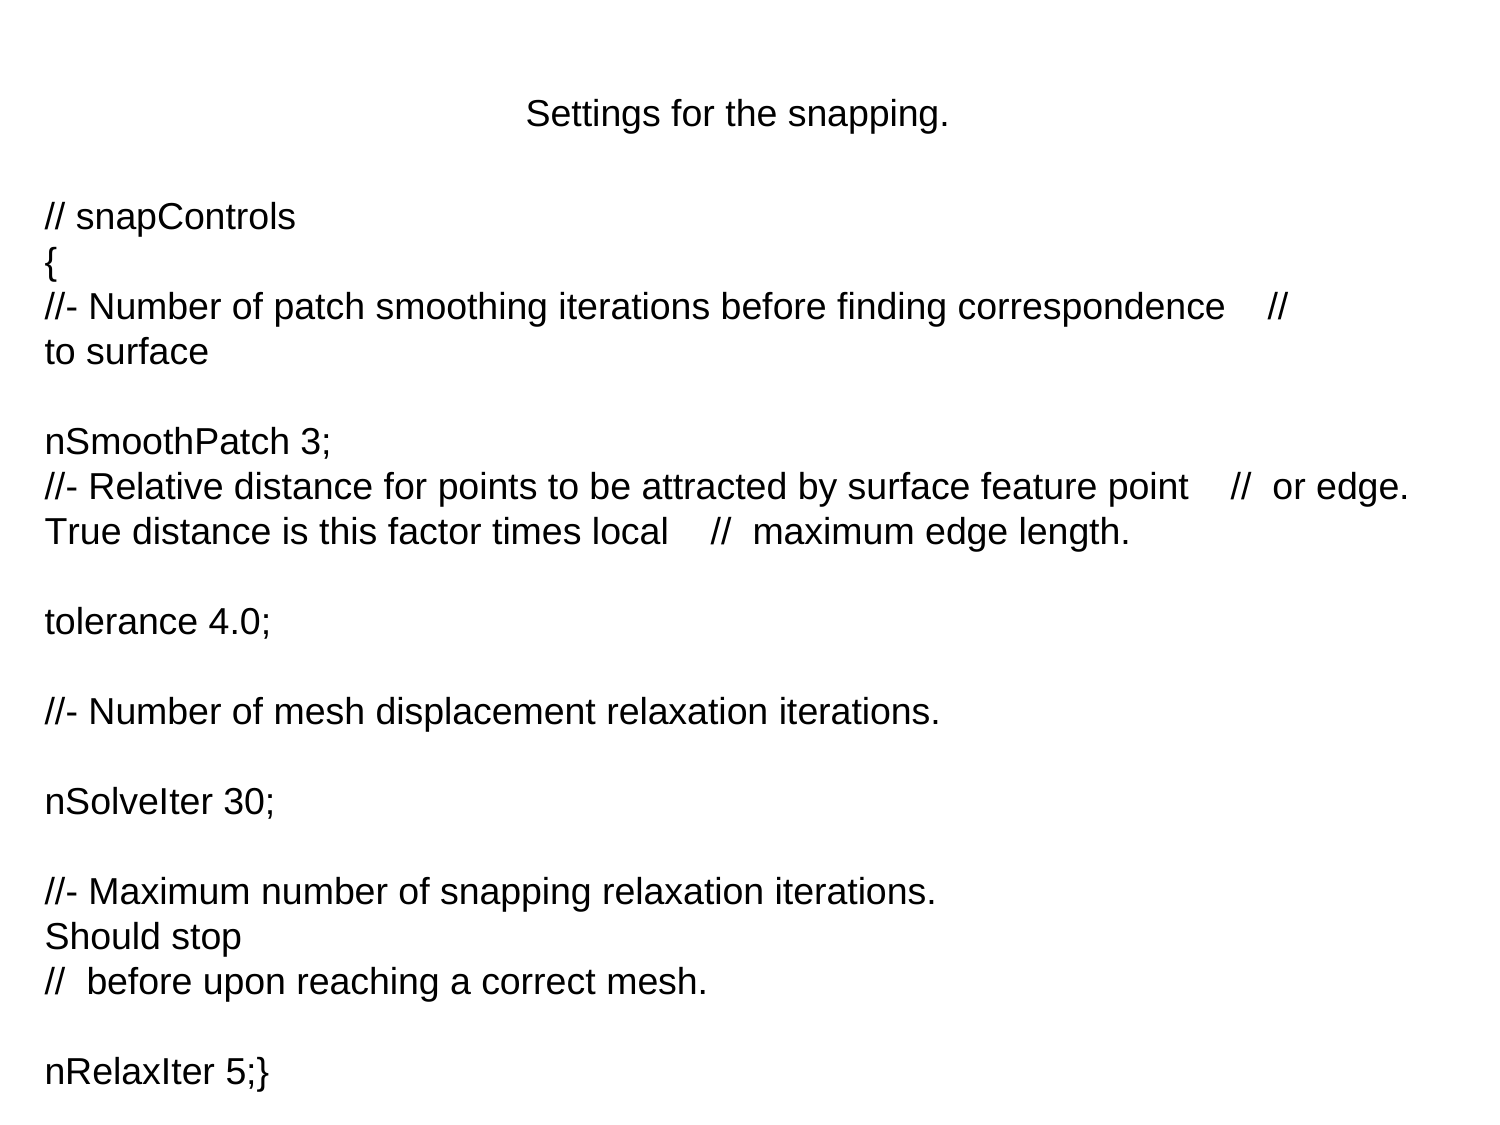

Settings for the snapping.
// snapControls
{
//- Number of patch smoothing iterations before finding correspondence //
to surface
nSmoothPatch 3;
//- Relative distance for points to be attracted by surface feature point // or edge.
True distance is this factor times local // maximum edge length.
tolerance 4.0;
//- Number of mesh displacement relaxation iterations.
nSolveIter 30;
//- Maximum number of snapping relaxation iterations.
Should stop
// before upon reaching a correct mesh.
nRelaxIter 5;}